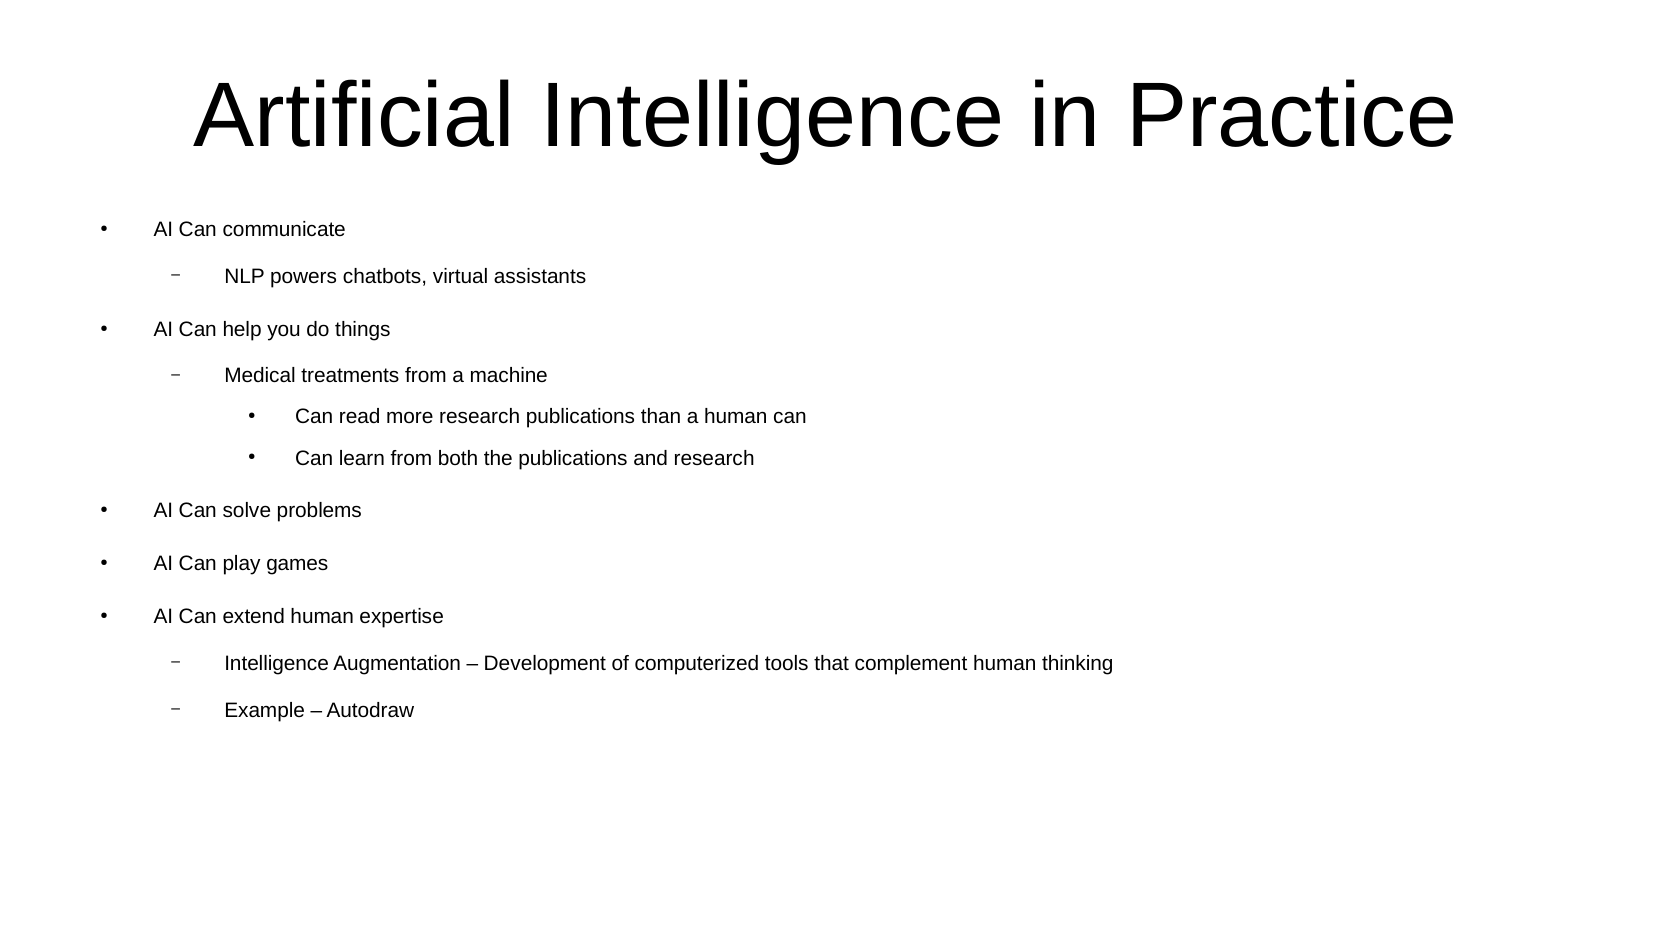

# Artificial Intelligence in Practice
AI Can communicate
NLP powers chatbots, virtual assistants
AI Can help you do things
Medical treatments from a machine
Can read more research publications than a human can
Can learn from both the publications and research
AI Can solve problems
AI Can play games
AI Can extend human expertise
Intelligence Augmentation – Development of computerized tools that complement human thinking
Example – Autodraw